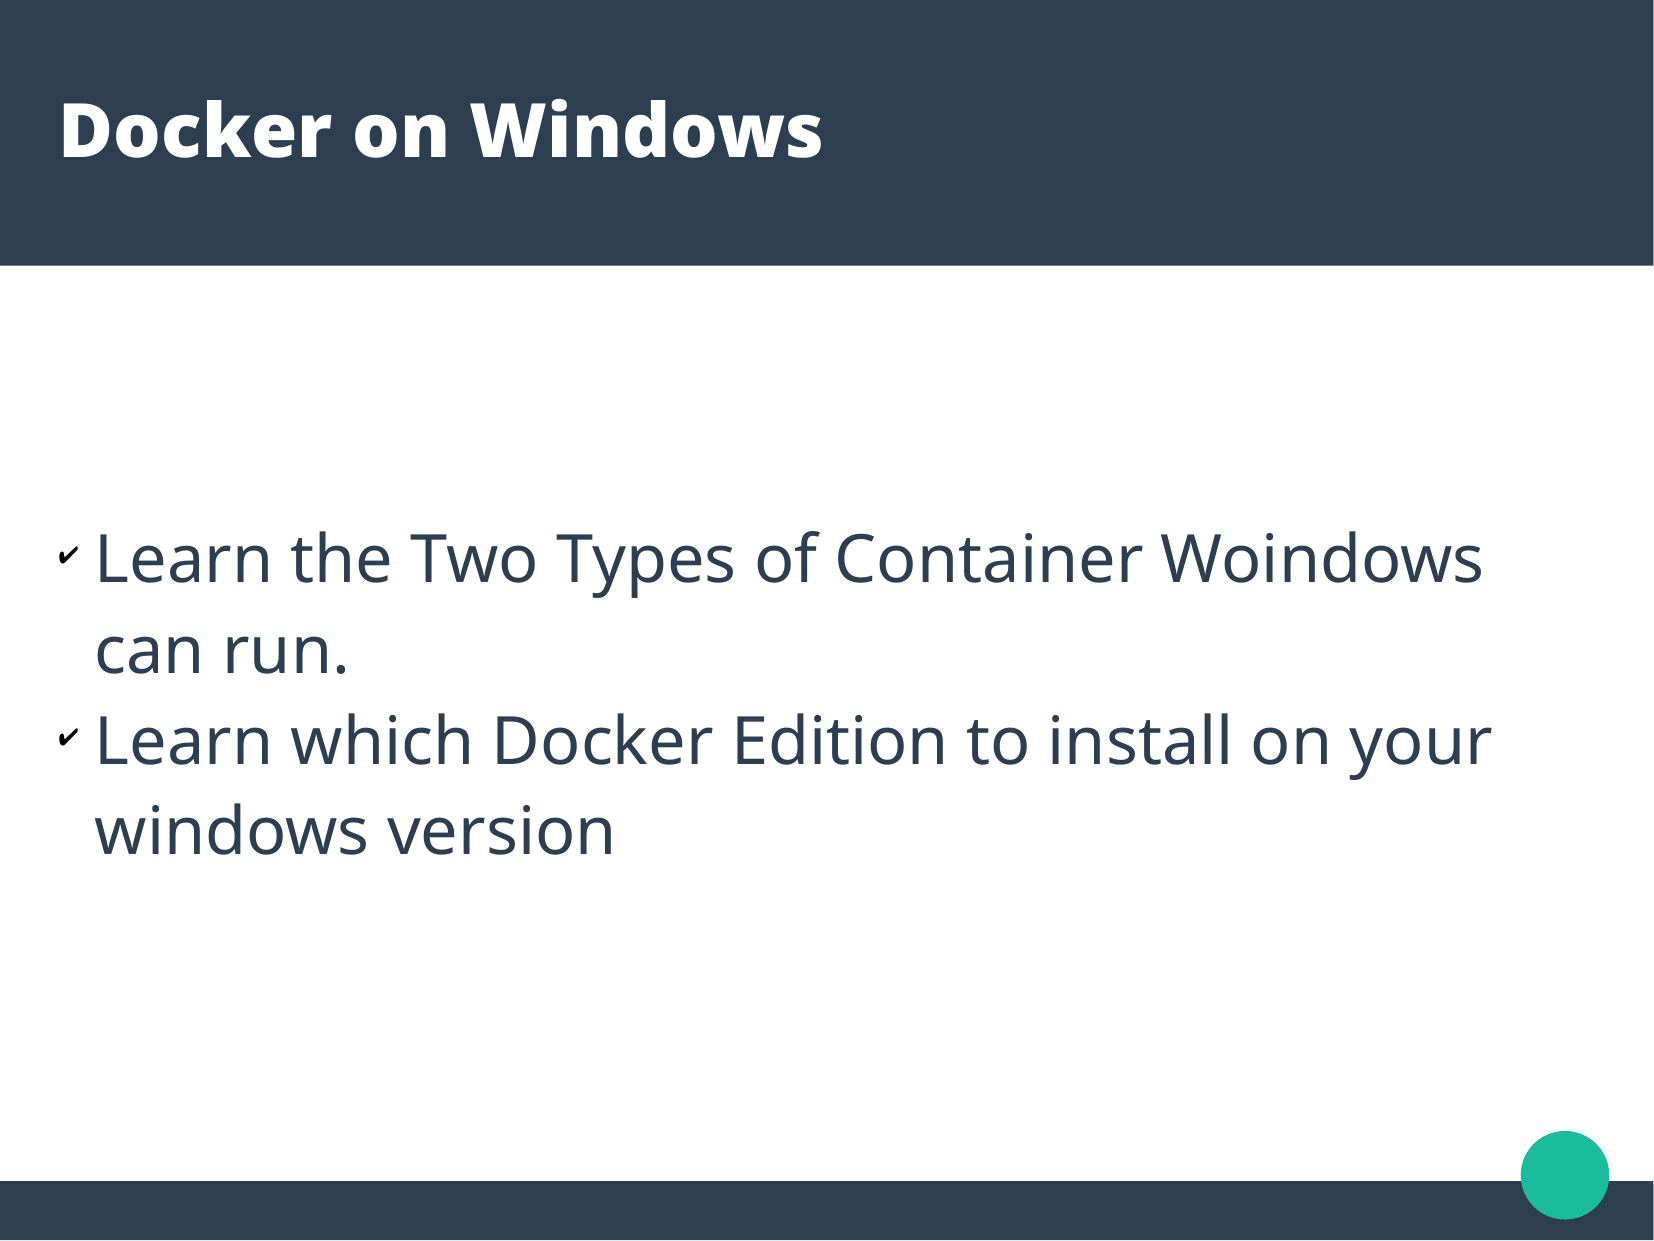

# Docker on Windows
Learn the Two Types of Container Woindows can run.
Learn which Docker Edition to install on your windows version